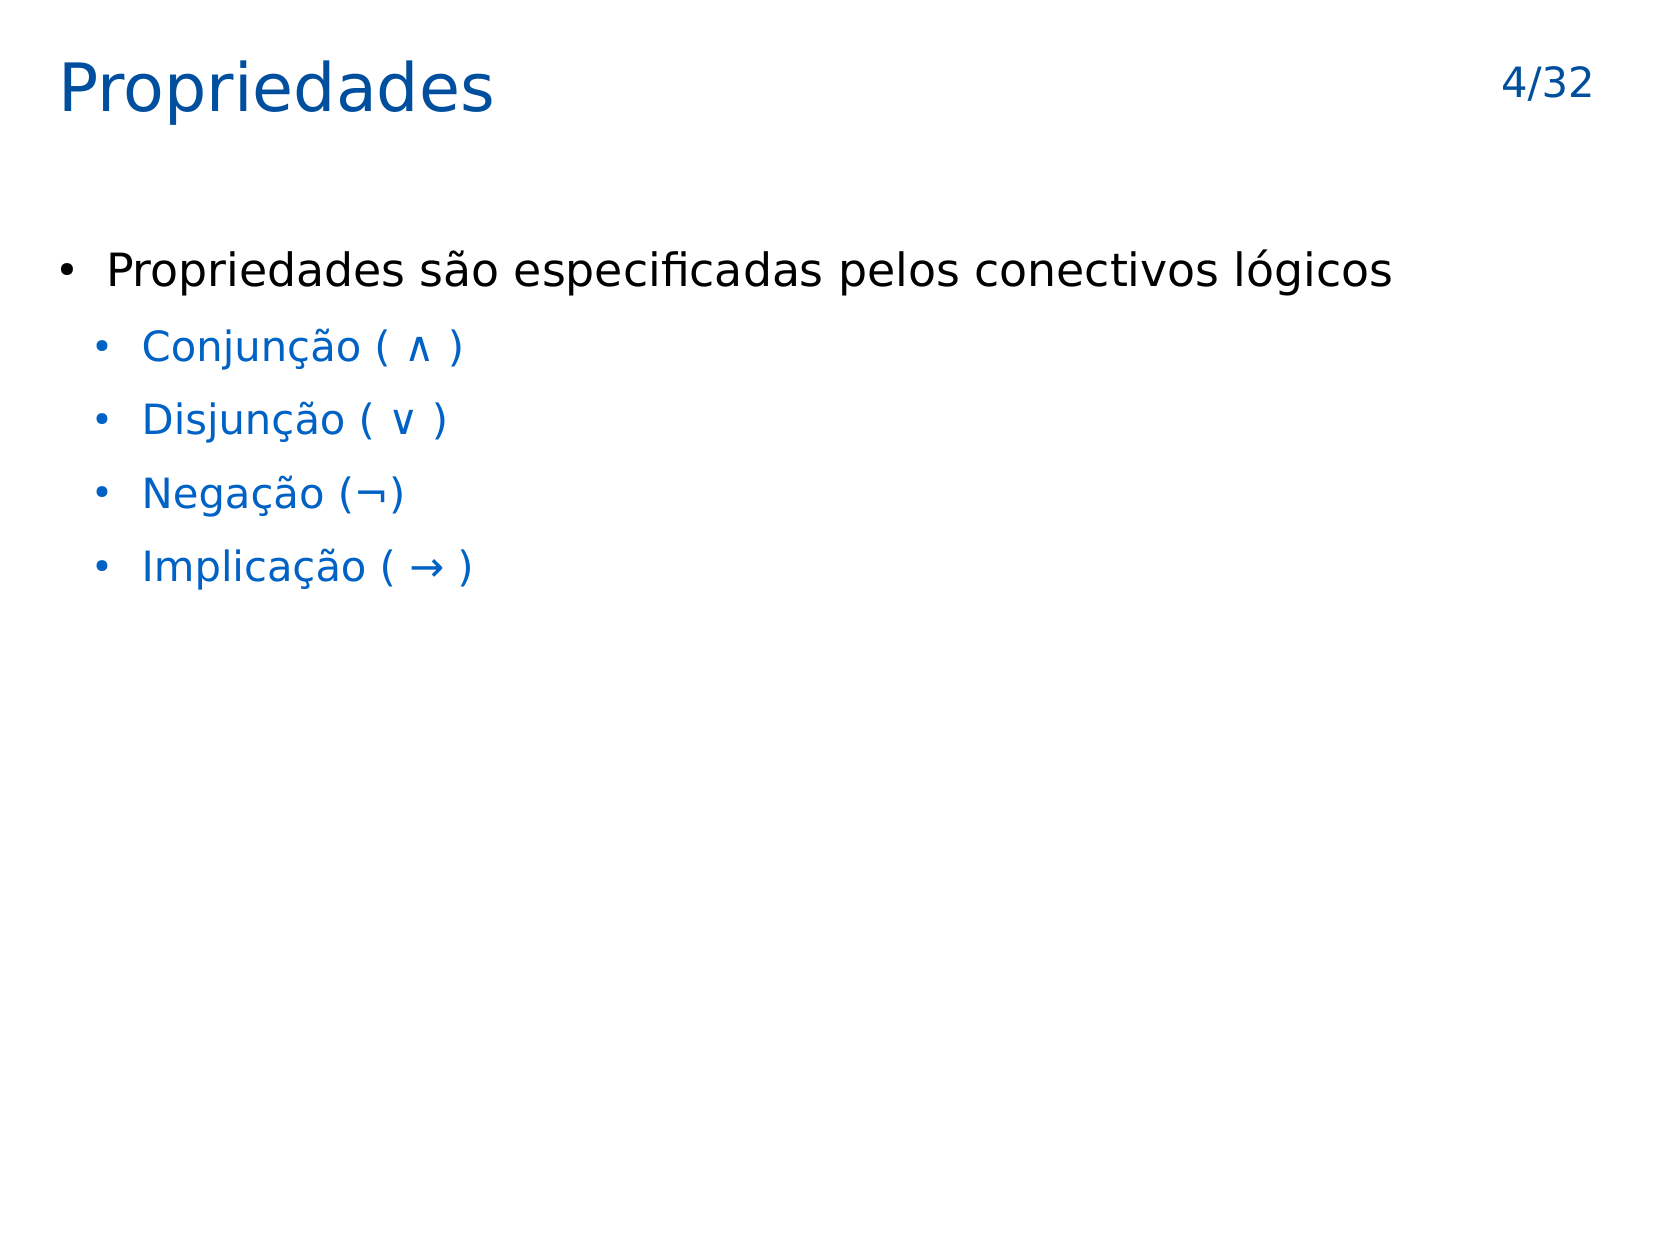

# Propriedades
4
Propriedades são especificadas pelos conectivos lógicos
Conjunção ( ∧ )
Disjunção ( ∨ )
Negação (¬)
Implicação ( → )